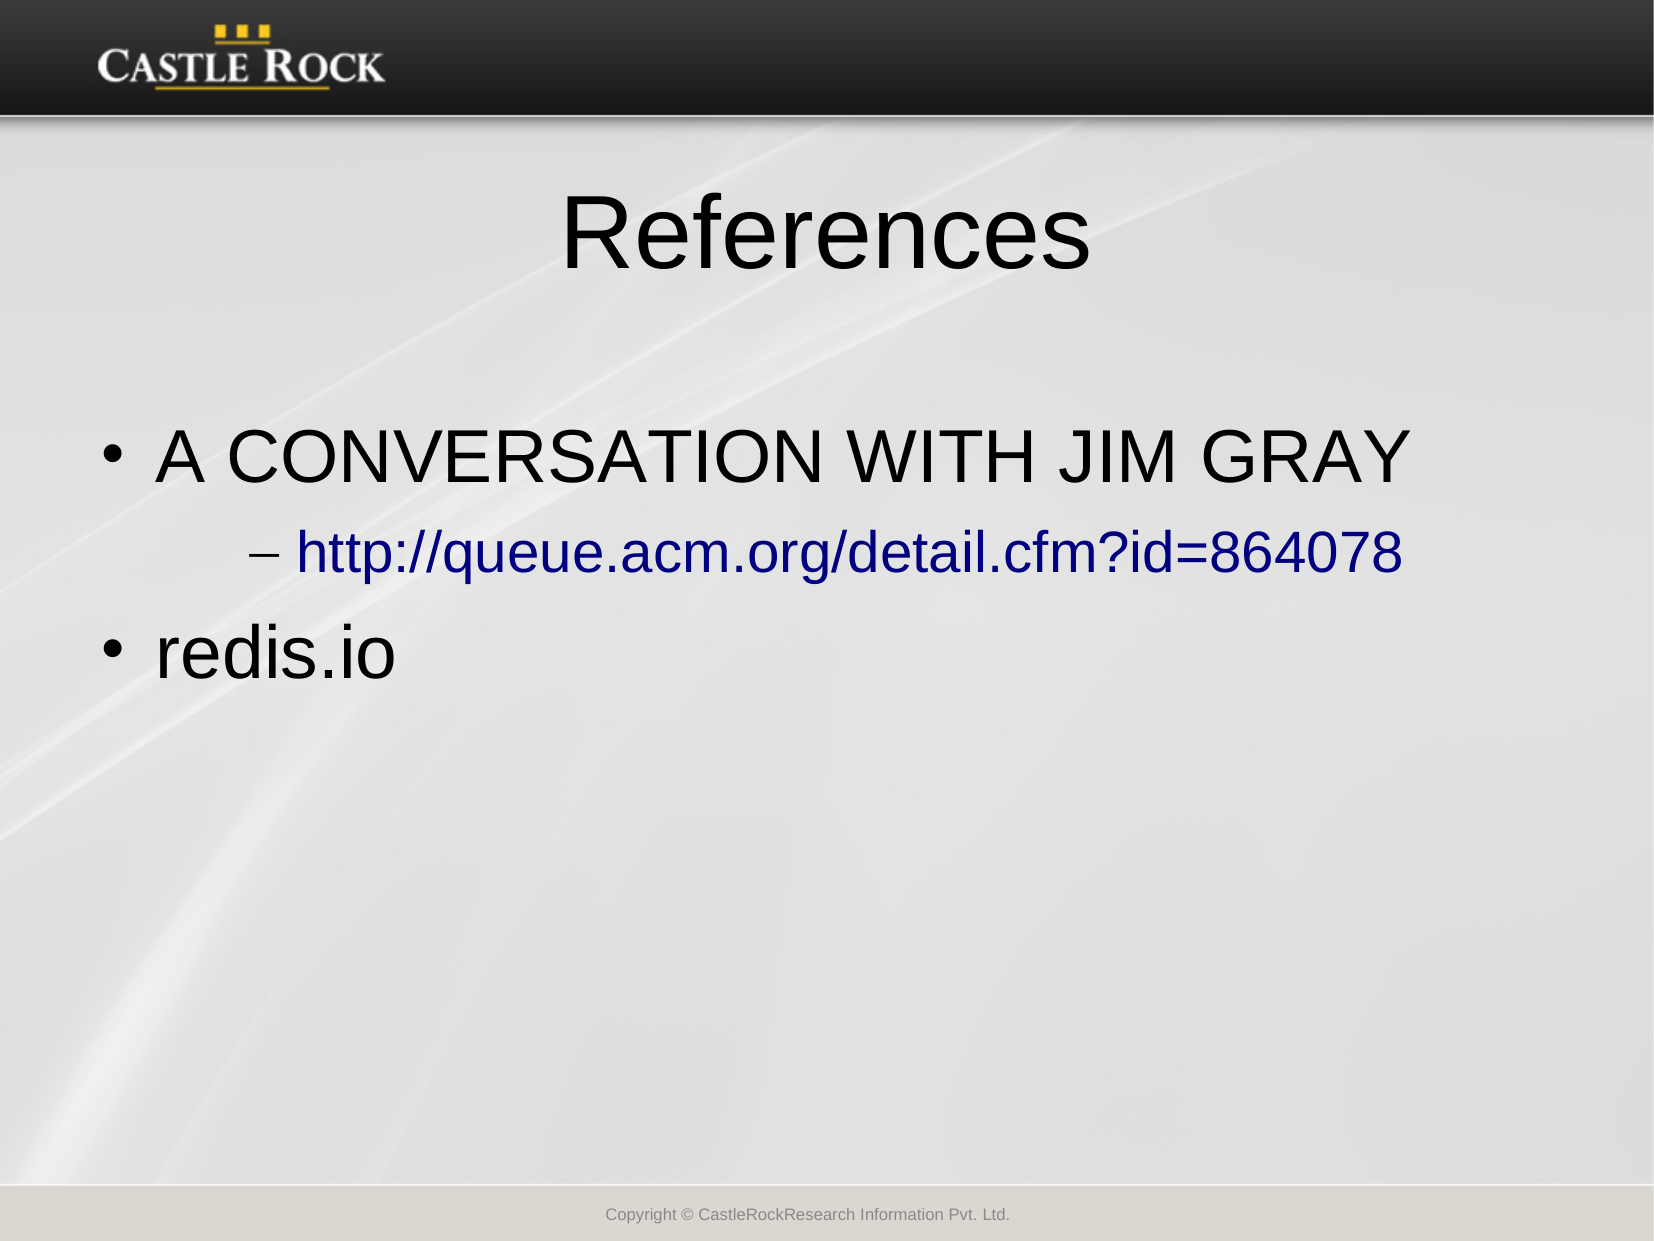

# References
A CONVERSATION WITH JIM GRAY
http://queue.acm.org/detail.cfm?id=864078
redis.io